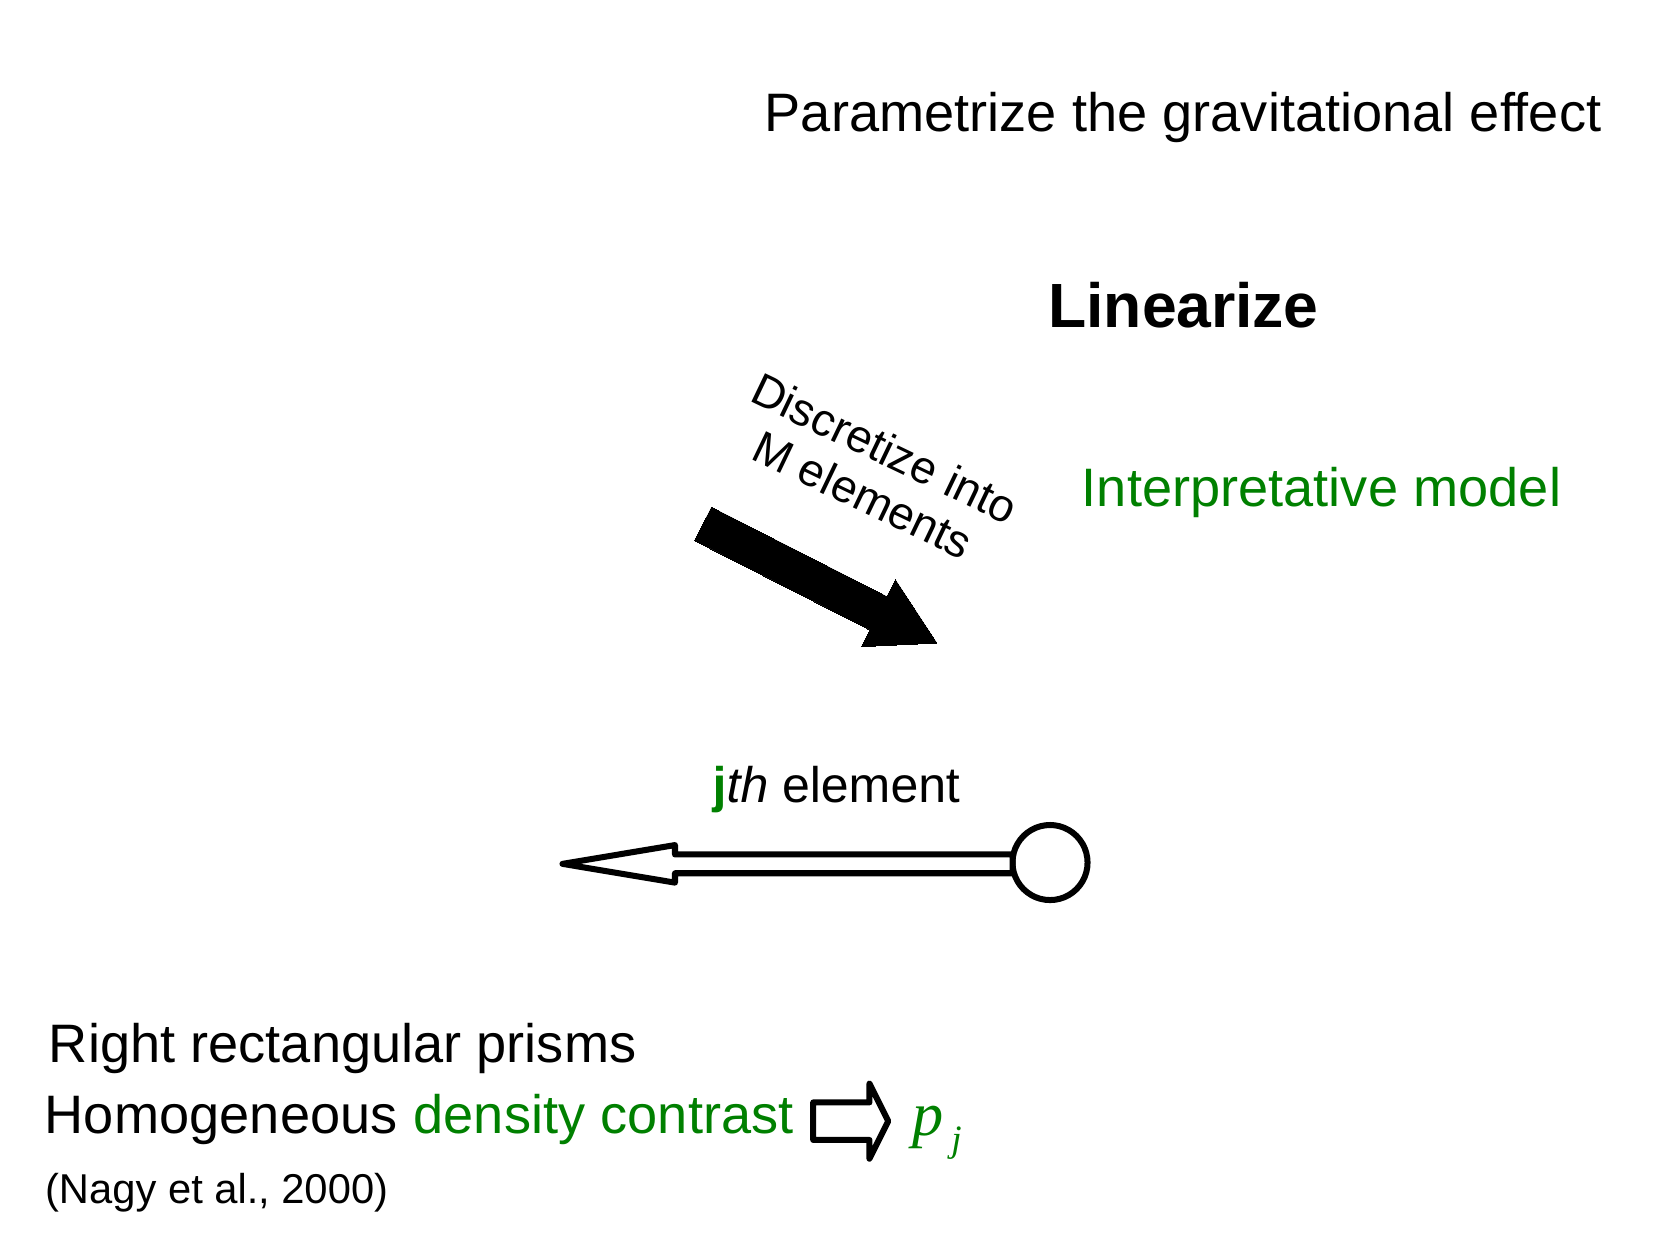

Parametrize the gravitational effect
Linearize
Discretize into
M elements
Interpretative model
jth element
Right rectangular prisms
Homogeneous density contrast
 (Nagy et al., 2000)